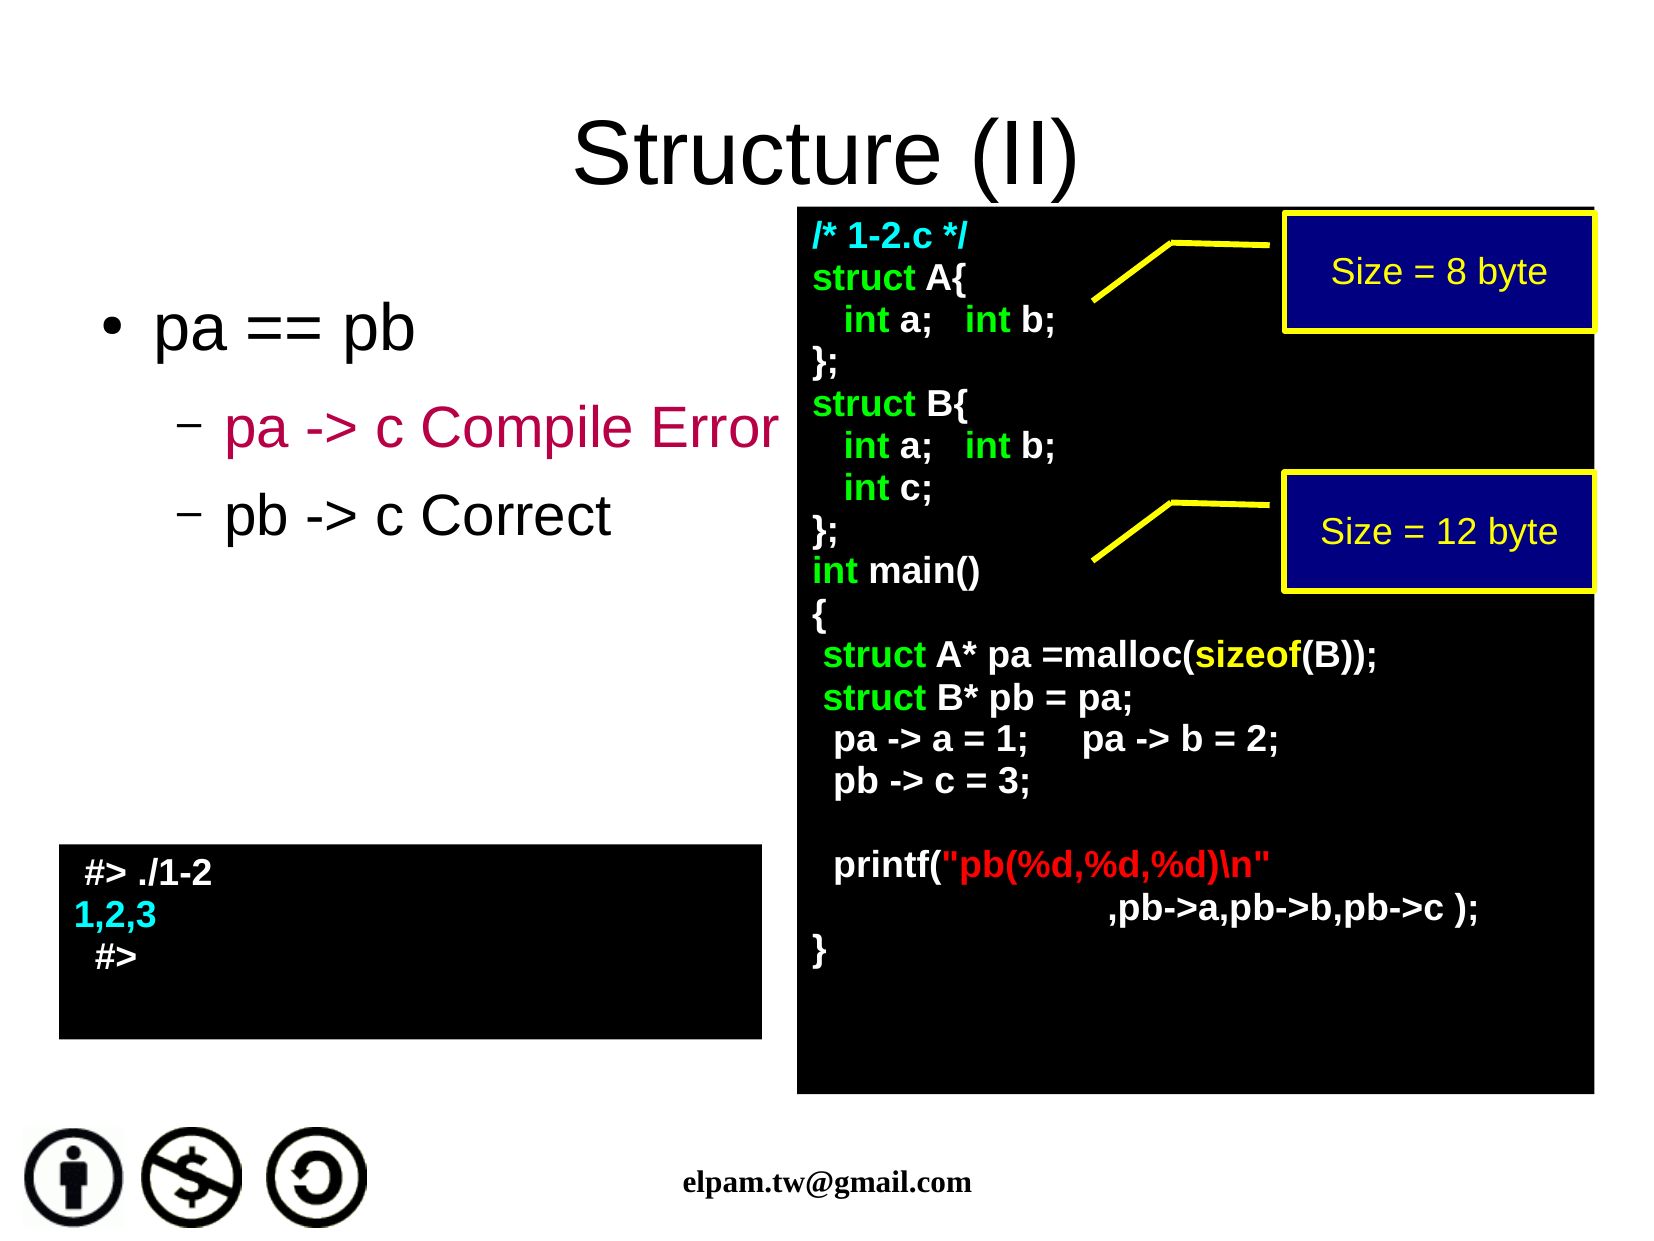

# Structure (II)
/* 1-2.c */
struct A{
 int a; int b;
};
struct B{
 int a; int b;
 int c;
};
int main()
{
 struct A* pa =malloc(sizeof(B));
 struct B* pb = pa;
 pa -> a = 1; pa -> b = 2;
 pb -> c = 3;
 printf("pb(%d,%d,%d)\n"
				,pb->a,pb->b,pb->c );
}
Size = 8 byte
pa == pb
pa -> c Compile Error
pb -> c Correct
Size = 12 byte
 #> ./1-2
1,2,3
 #>